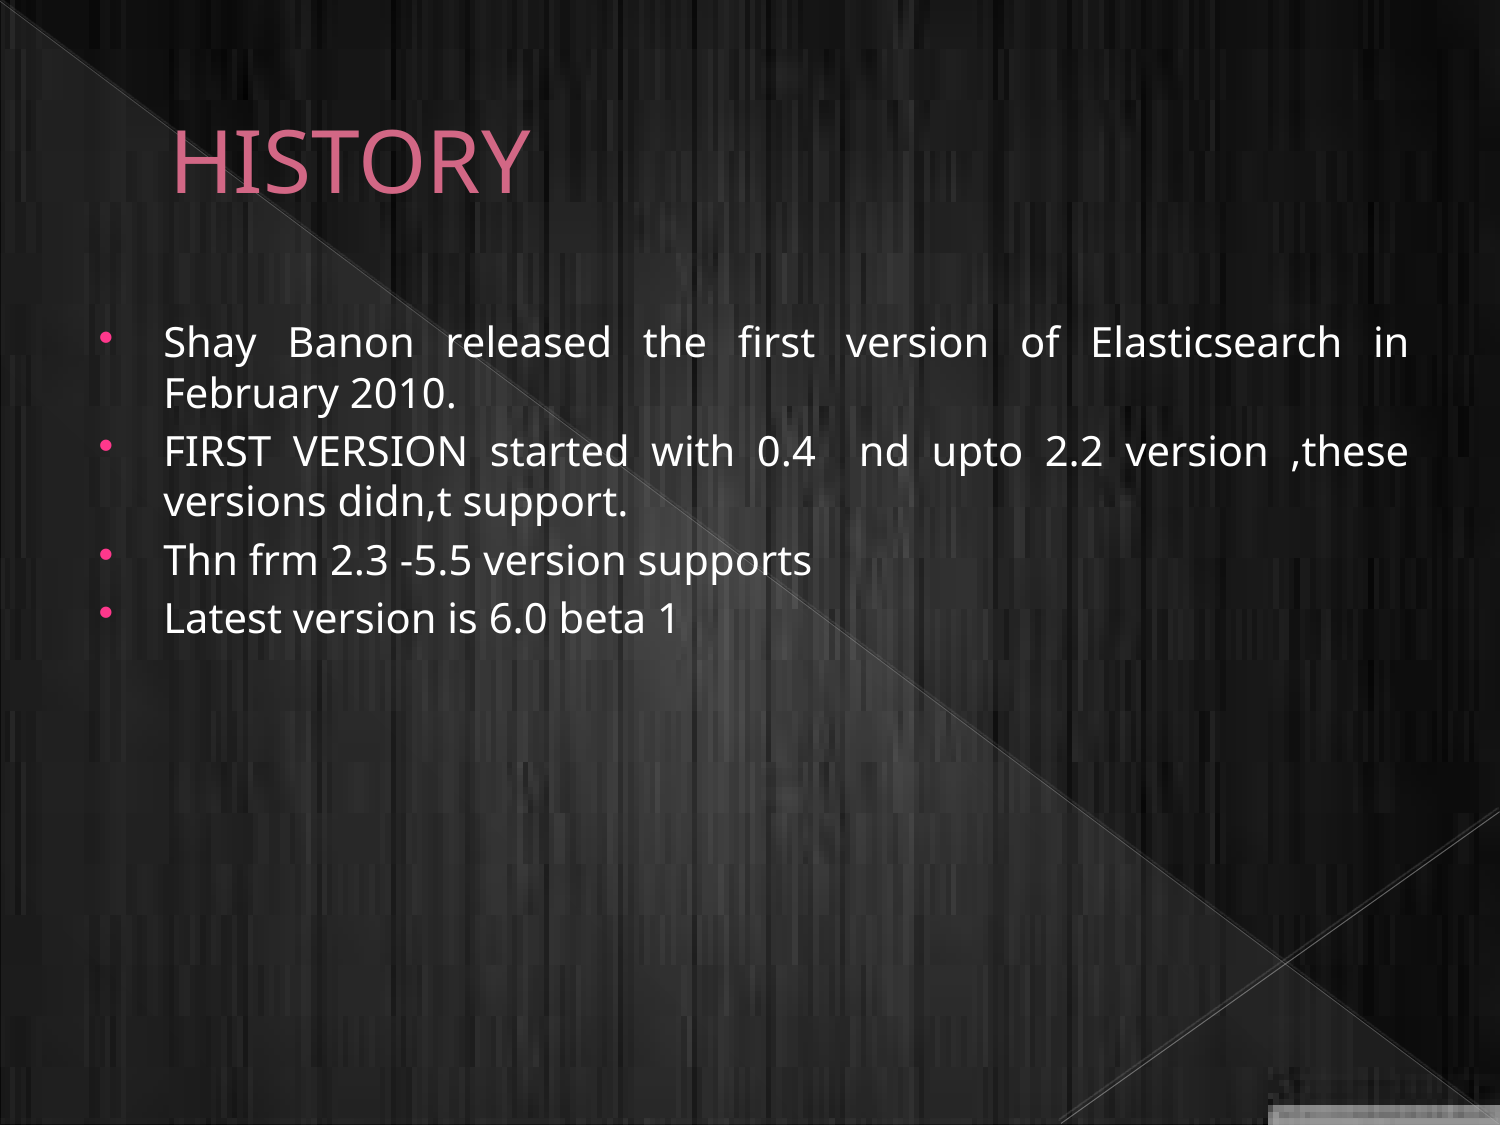

# HISTORY
Shay Banon released the first version of Elasticsearch in February 2010.
FIRST VERSION started with 0.4 nd upto 2.2 version ,these versions didn,t support.
Thn frm 2.3 -5.5 version supports
Latest version is 6.0 beta 1